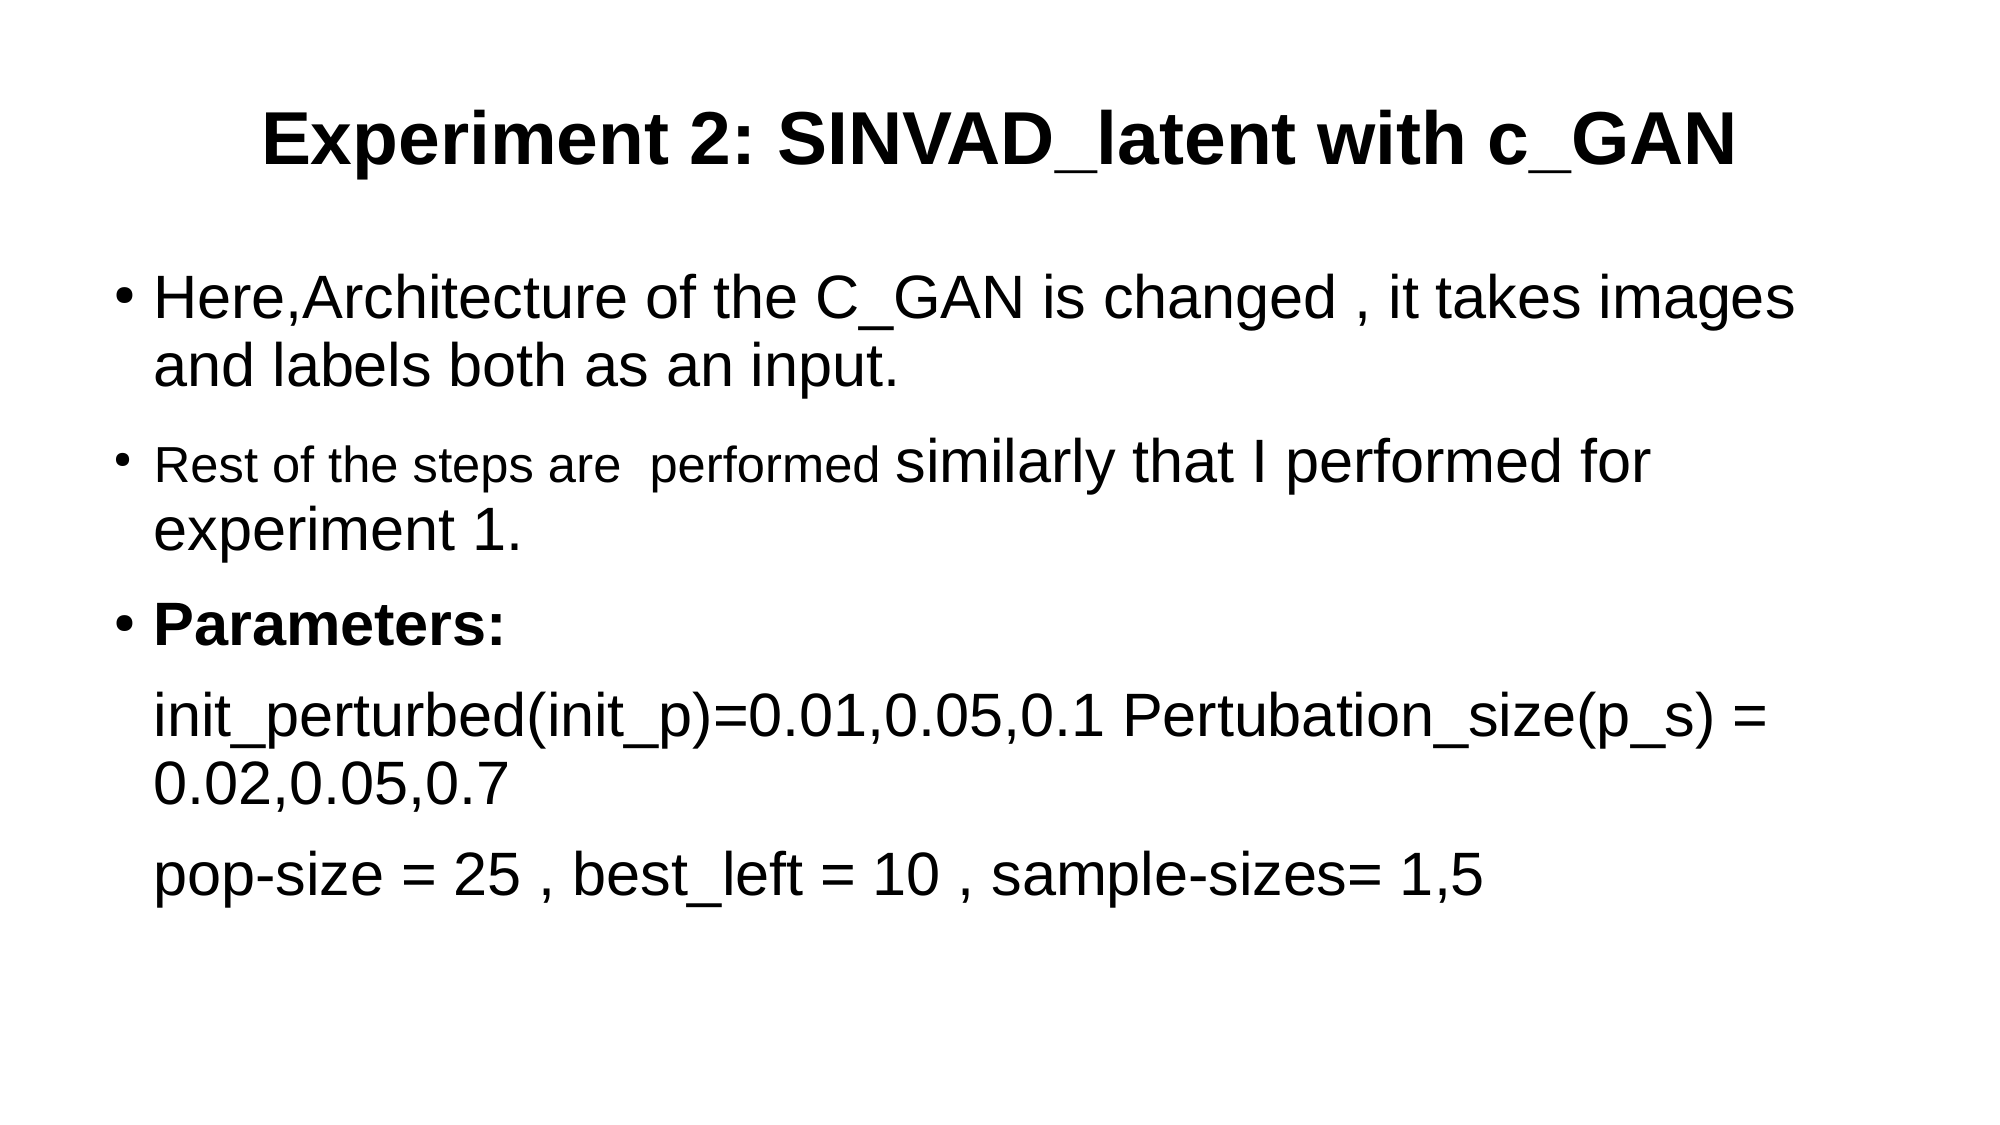

# Experiment 2: SINVAD_latent with c_GAN
Here,Architecture of the C_GAN is changed , it takes images and labels both as an input.
Rest of the steps are performed similarly that I performed for experiment 1.
Parameters:
init_perturbed(init_p)=0.01,0.05,0.1 Pertubation_size(p_s) = 0.02,0.05,0.7
pop-size = 25 , best_left = 10 , sample-sizes= 1,5